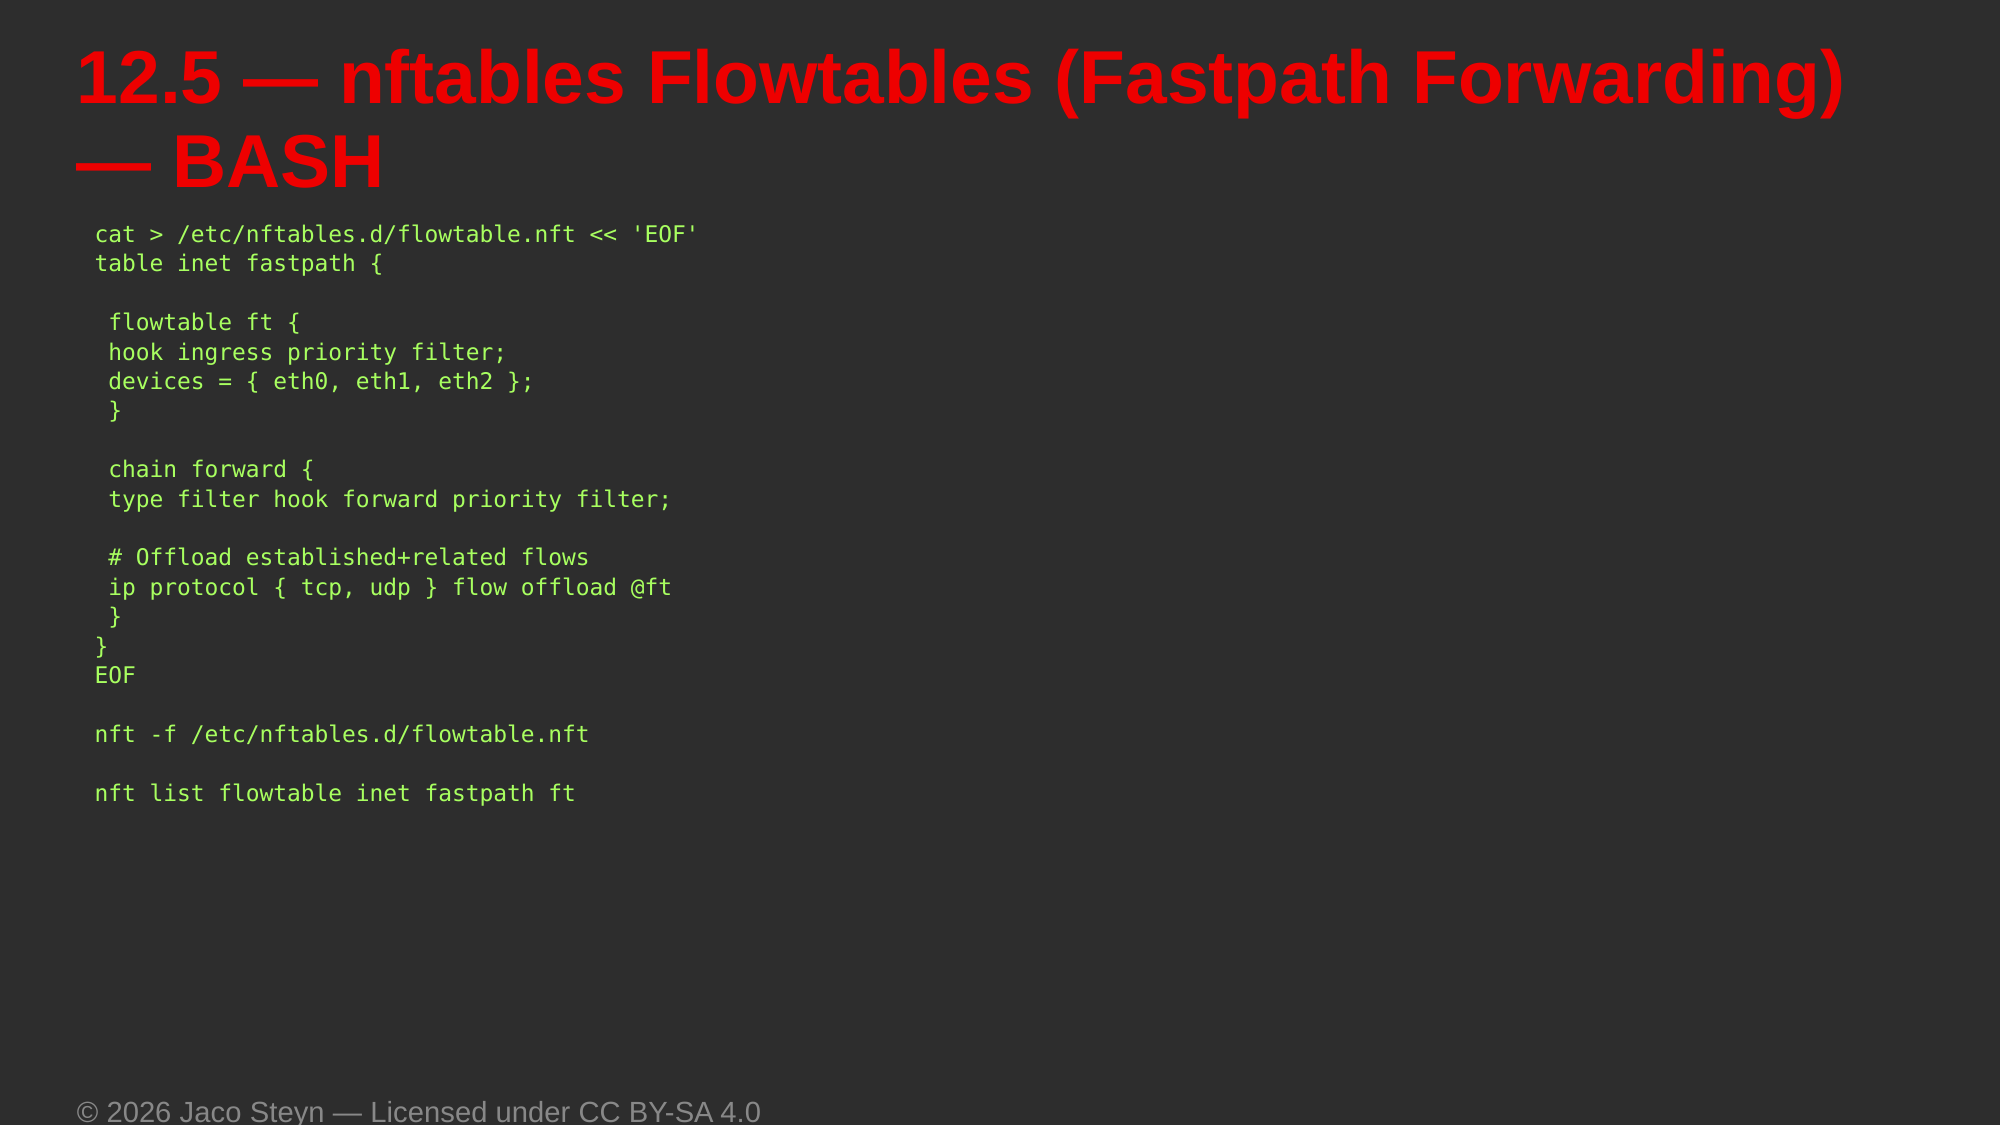

12.5 — nftables Flowtables (Fastpath Forwarding) — BASH
cat > /etc/nftables.d/flowtable.nft << 'EOF'
table inet fastpath {
 flowtable ft {
 hook ingress priority filter;
 devices = { eth0, eth1, eth2 };
 }
 chain forward {
 type filter hook forward priority filter;
 # Offload established+related flows
 ip protocol { tcp, udp } flow offload @ft
 }
}
EOF
nft -f /etc/nftables.d/flowtable.nft
nft list flowtable inet fastpath ft
© 2026 Jaco Steyn — Licensed under CC BY-SA 4.0